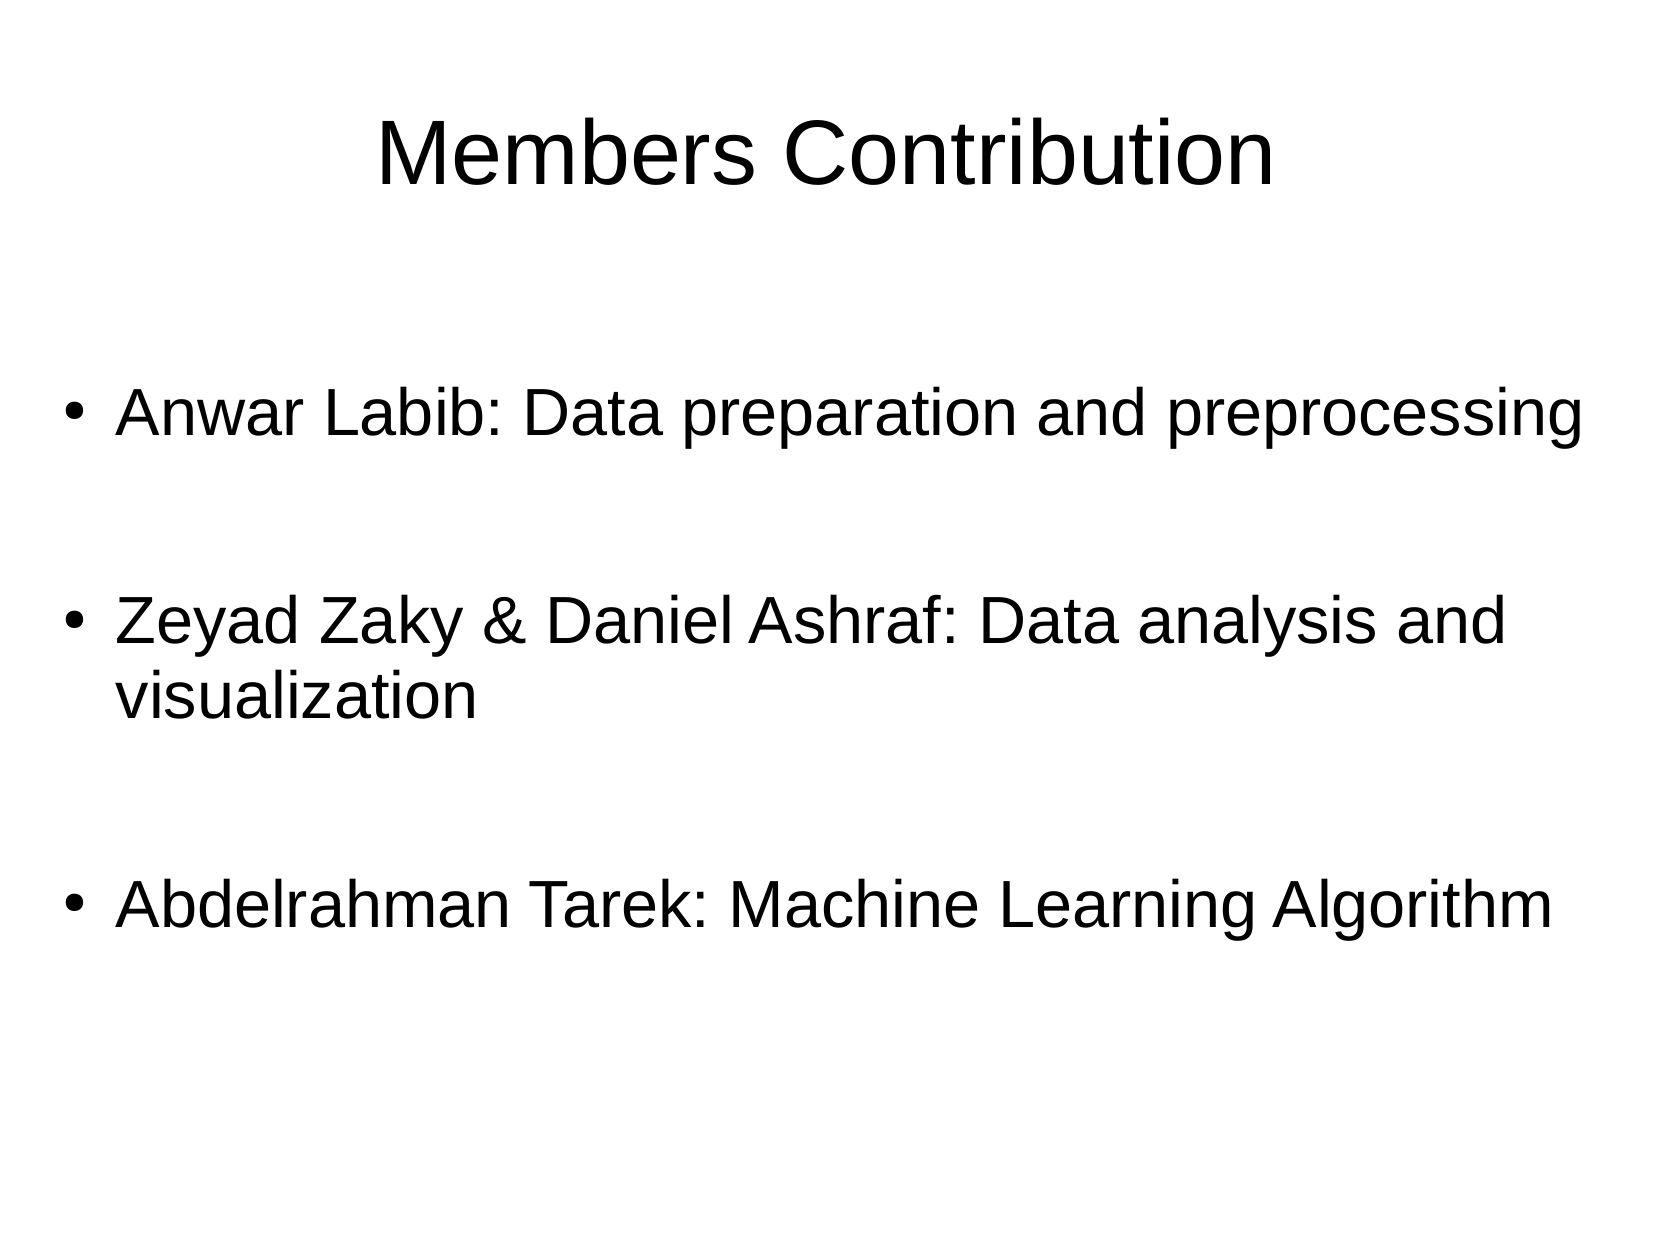

# Members Contribution
Anwar Labib: Data preparation and preprocessing
Zeyad Zaky & Daniel Ashraf: Data analysis and visualization
Abdelrahman Tarek: Machine Learning Algorithm